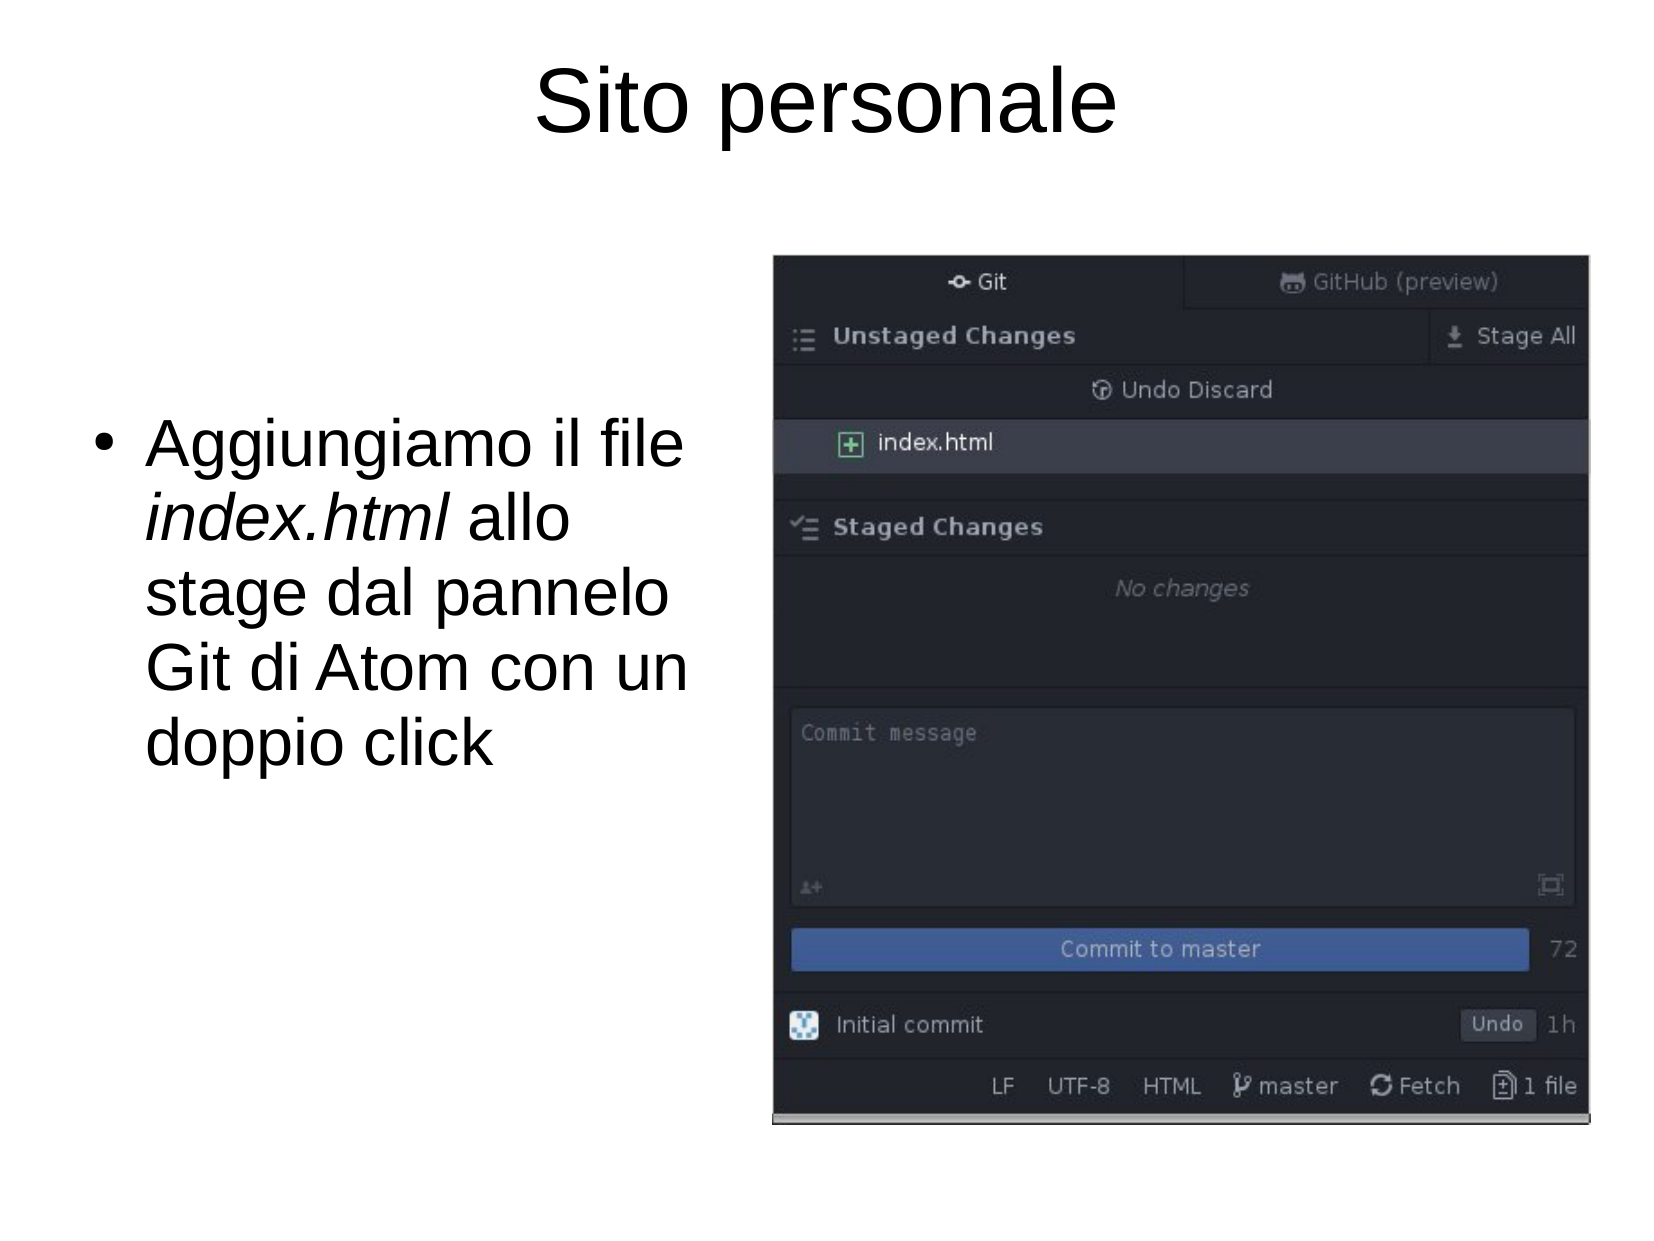

# Sito personale
Aggiungiamo il file index.html allo stage dal pannelo Git di Atom con un doppio click